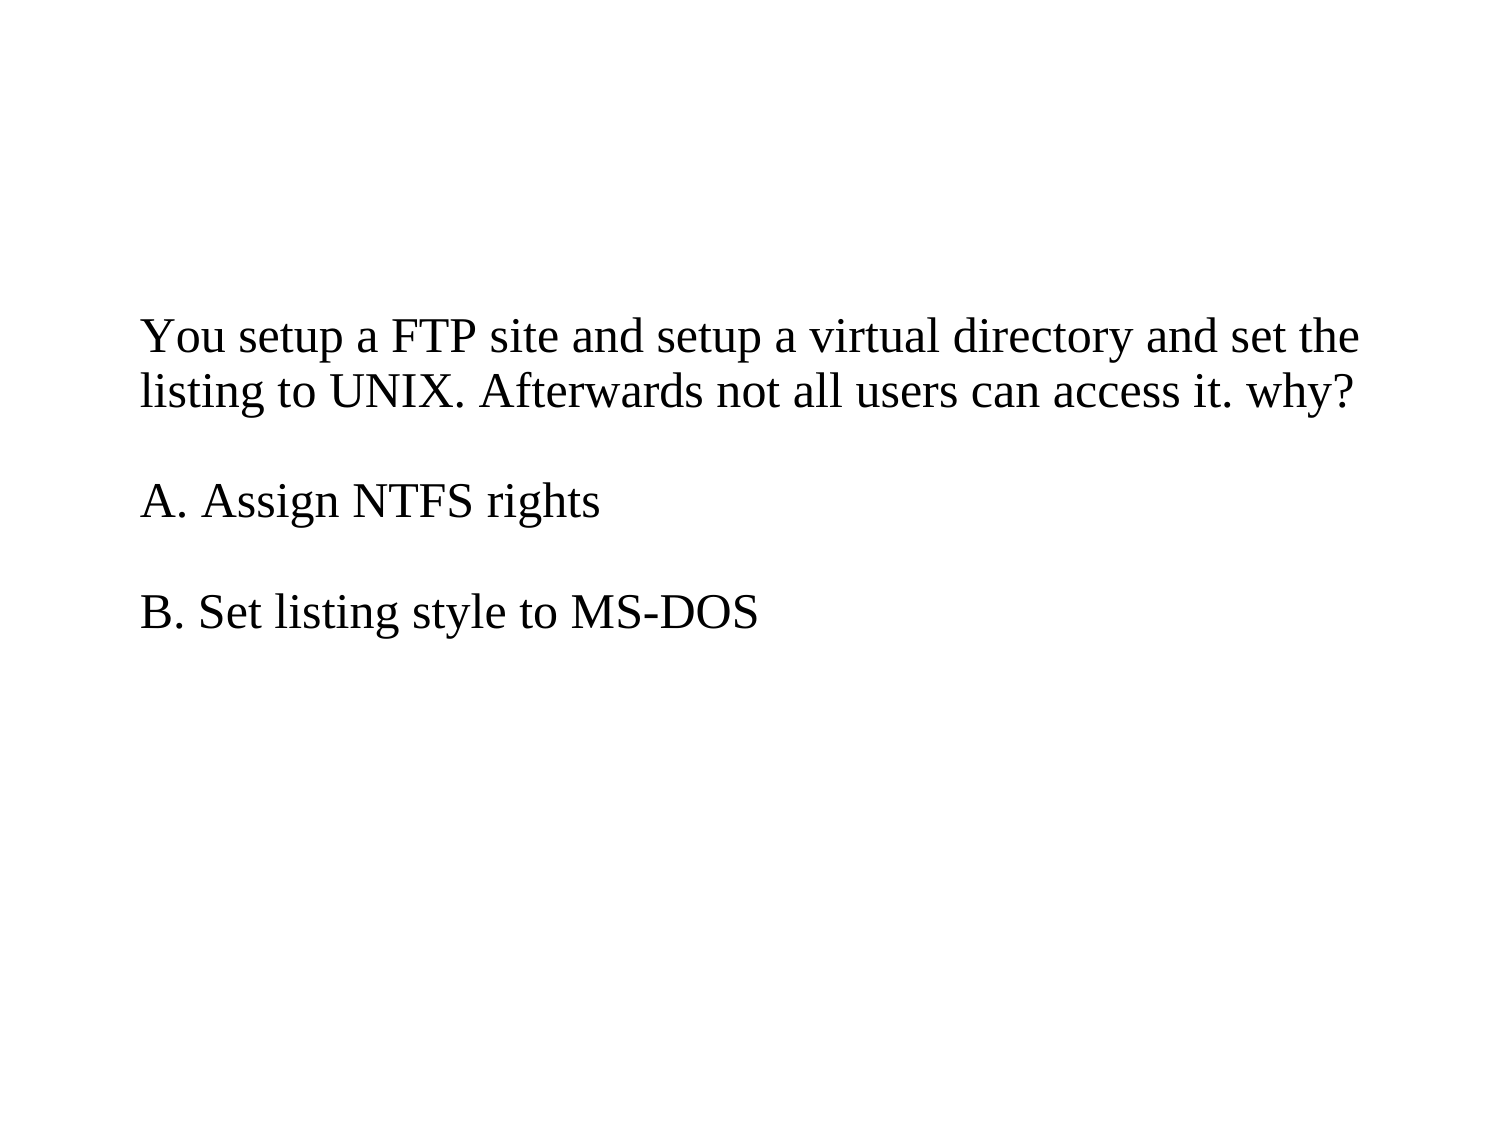

You setup a FTP site and setup a virtual directory and set the listing to UNIX. Afterwards not all users can access it. why?
A. Assign NTFS rights
B. Set listing style to MS-DOS